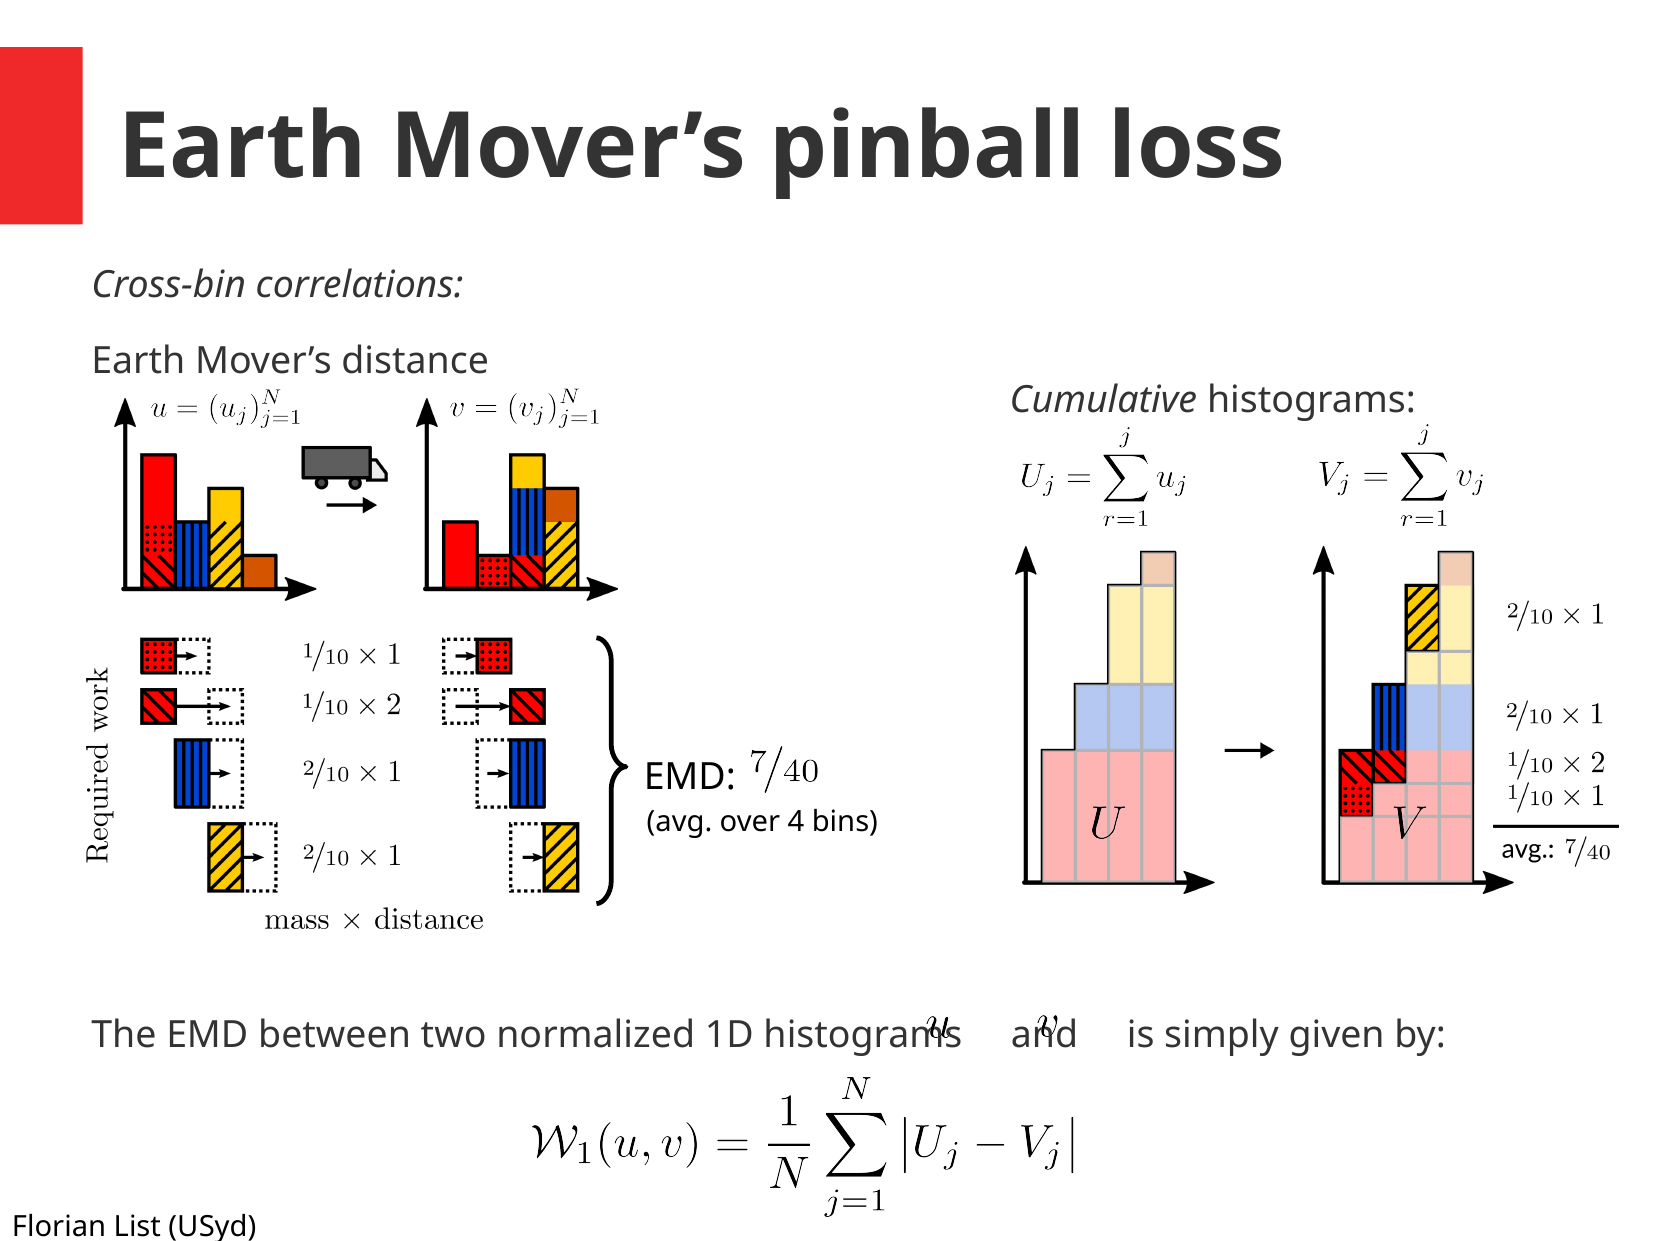

# Earth Mover’s pinball loss
Cross-bin correlations:
Earth Mover’s distance
Cumulative histograms:
EMD:
(avg. over 4 bins)
The EMD between two normalized 1D histograms and is simply given by: